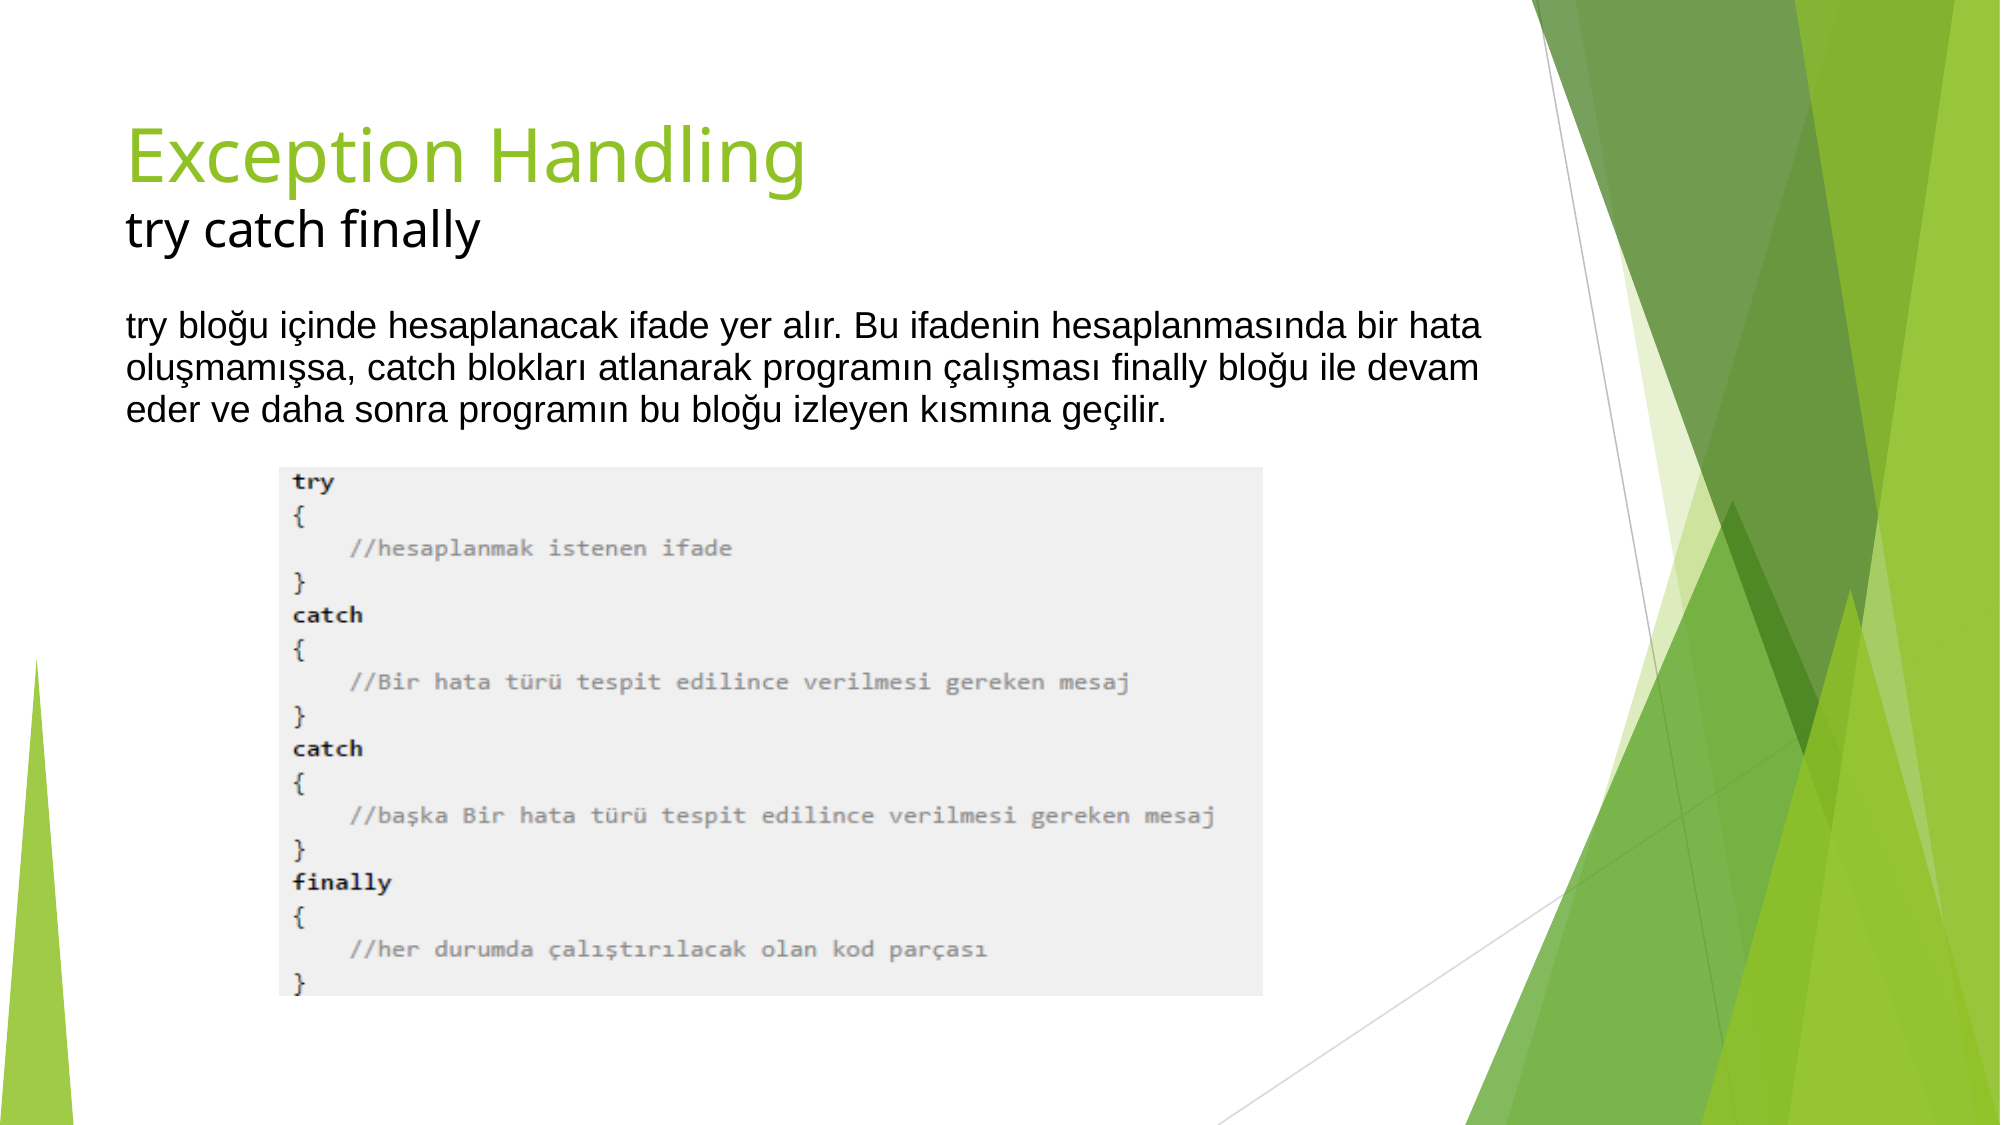

# Exception Handling try catch finally
try bloğu içinde hesaplanacak ifade yer alır. Bu ifadenin hesaplanmasında bir hata oluşmamışsa, catch blokları atlanarak programın çalışması finally bloğu ile devam eder ve daha sonra programın bu bloğu izleyen kısmına geçilir.